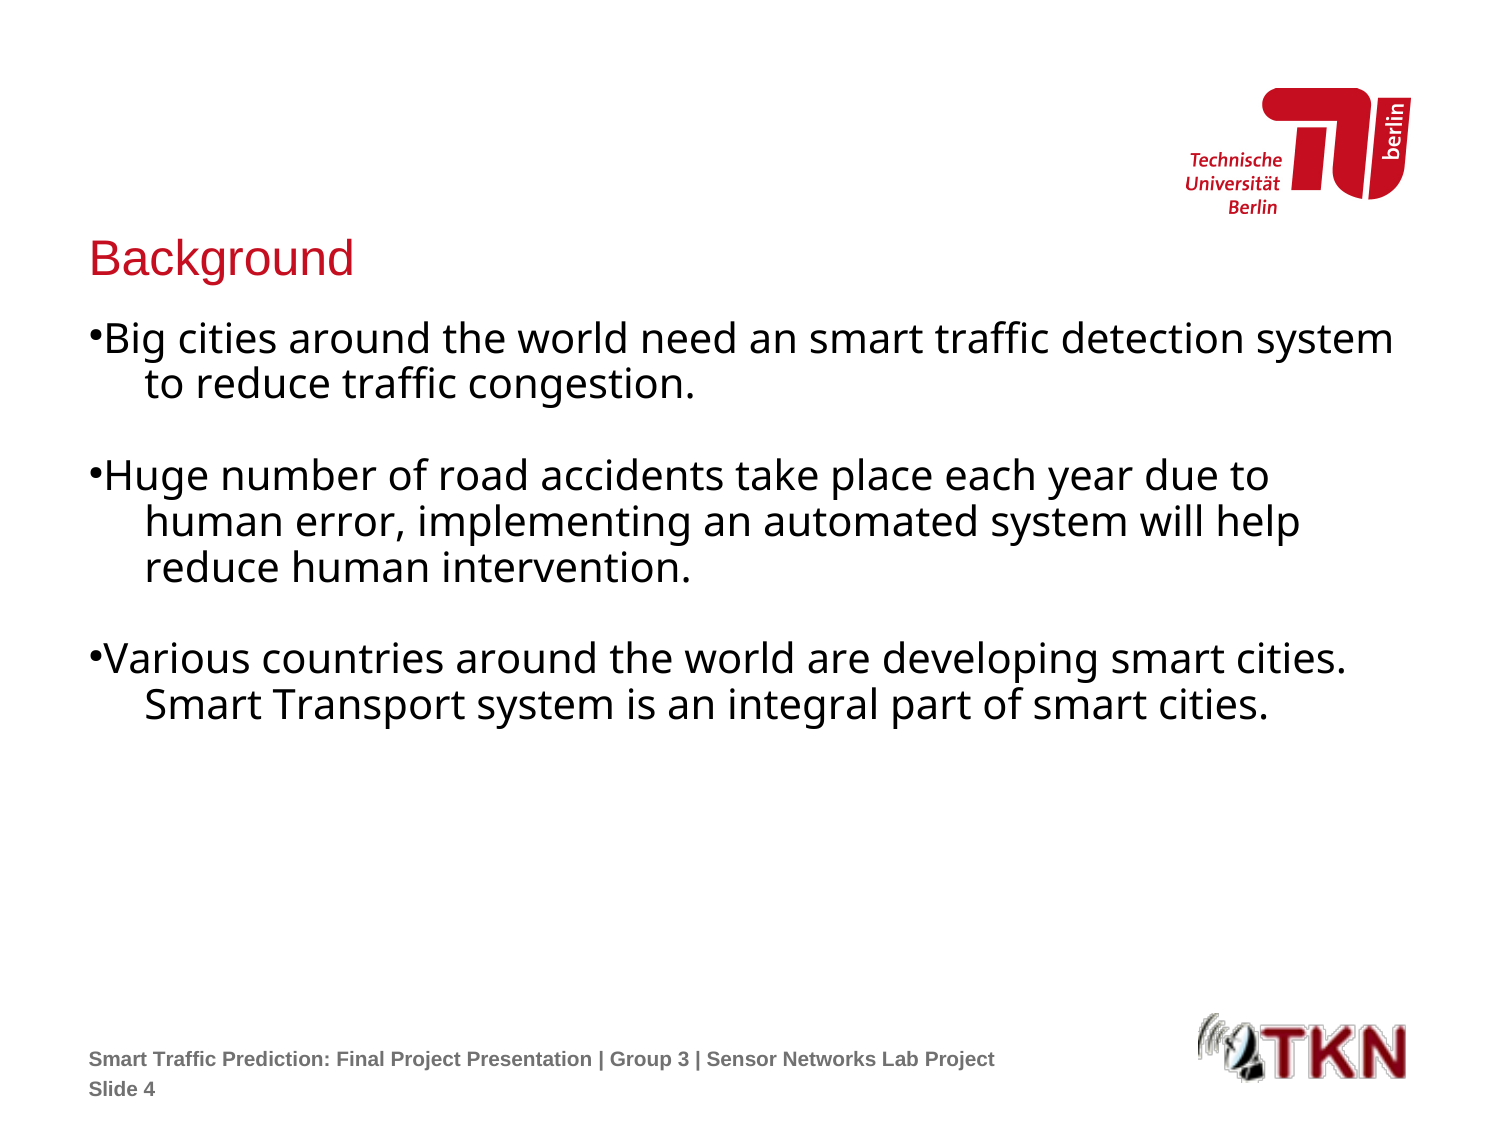

# Background
Big cities around the world need an smart traffic detection system to reduce traffic congestion.
Huge number of road accidents take place each year due to human error, implementing an automated system will help reduce human intervention.
Various countries around the world are developing smart cities. Smart Transport system is an integral part of smart cities.
Smart Traffic Prediction: Final Project Presentation | Group 3 | Sensor Networks Lab Project
Slide